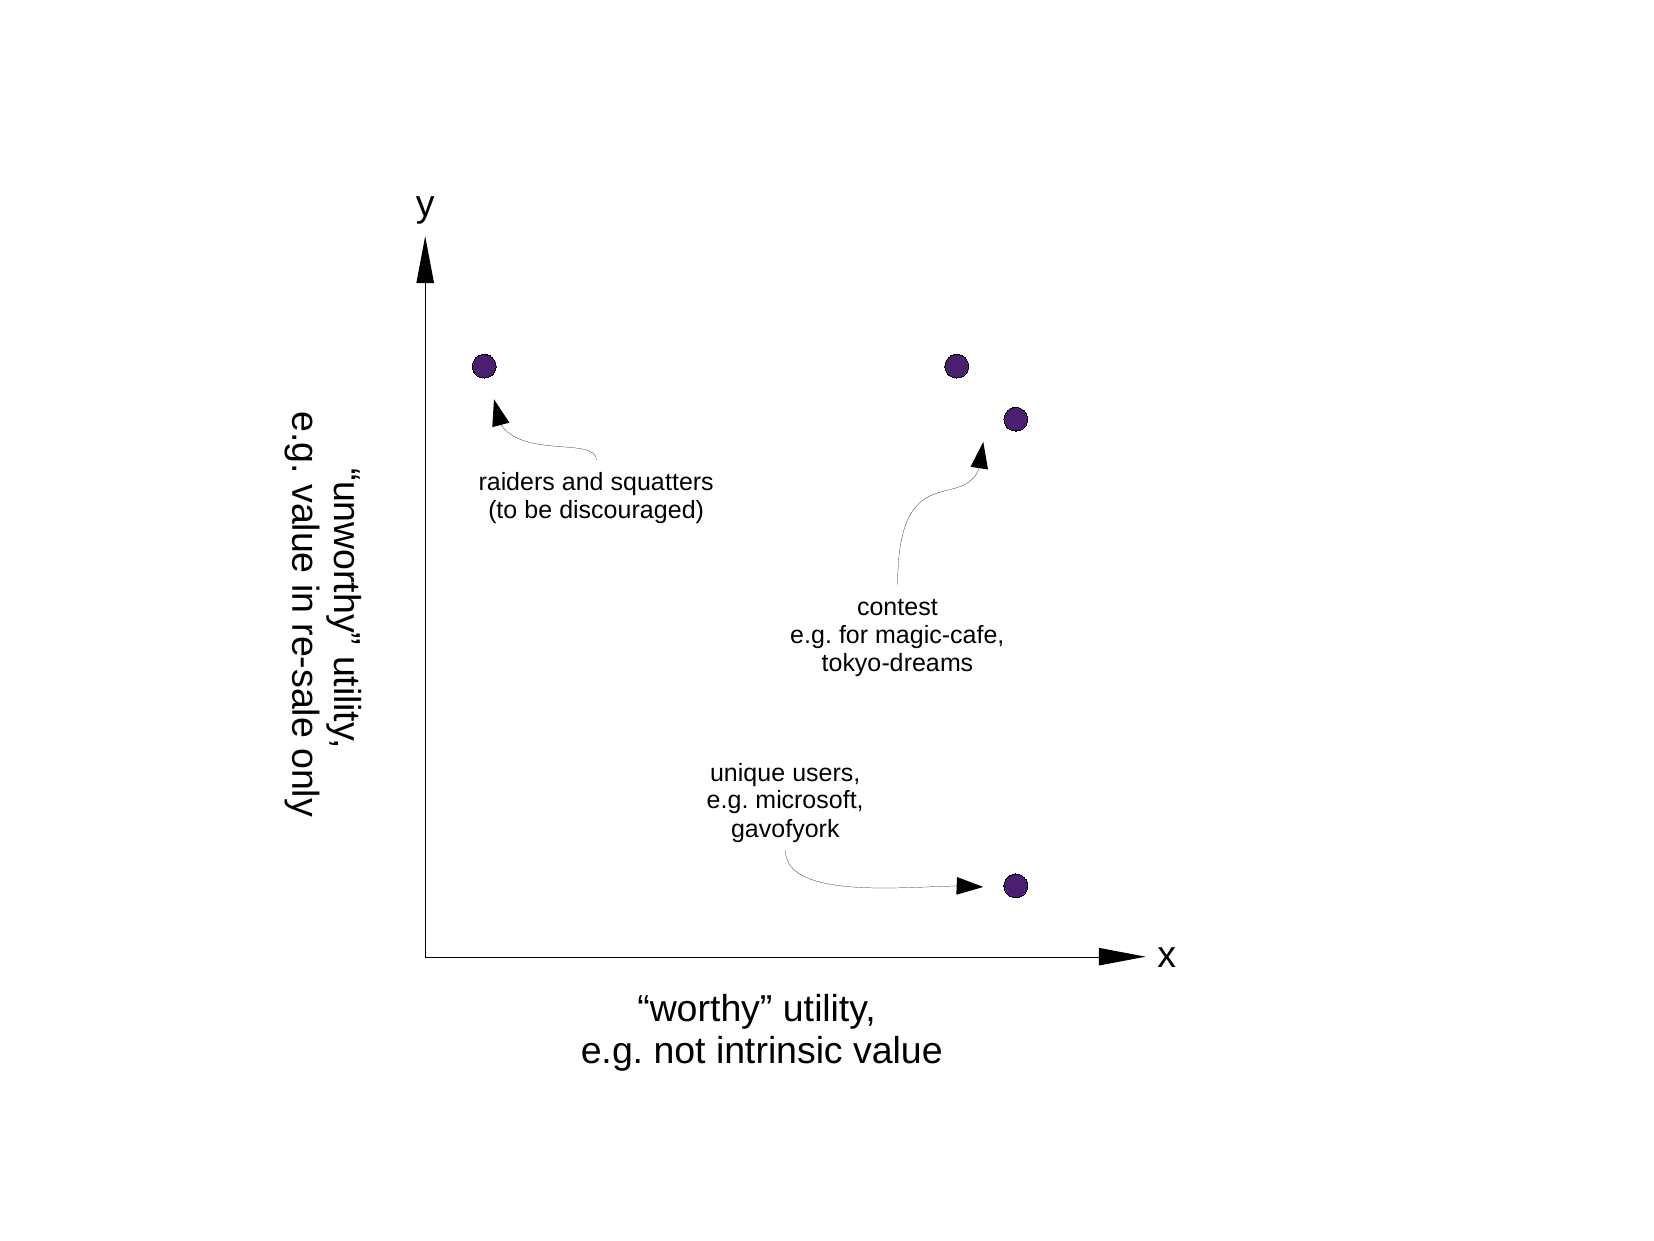

y
raiders and squatters (to be discouraged)
“unworthy” utility,
e.g. value in re-sale only
contest
e.g. for magic-cafe, tokyo-dreams
unique users,
e.g. microsoft, gavofyork
x
“worthy” utility,
e.g. not intrinsic value